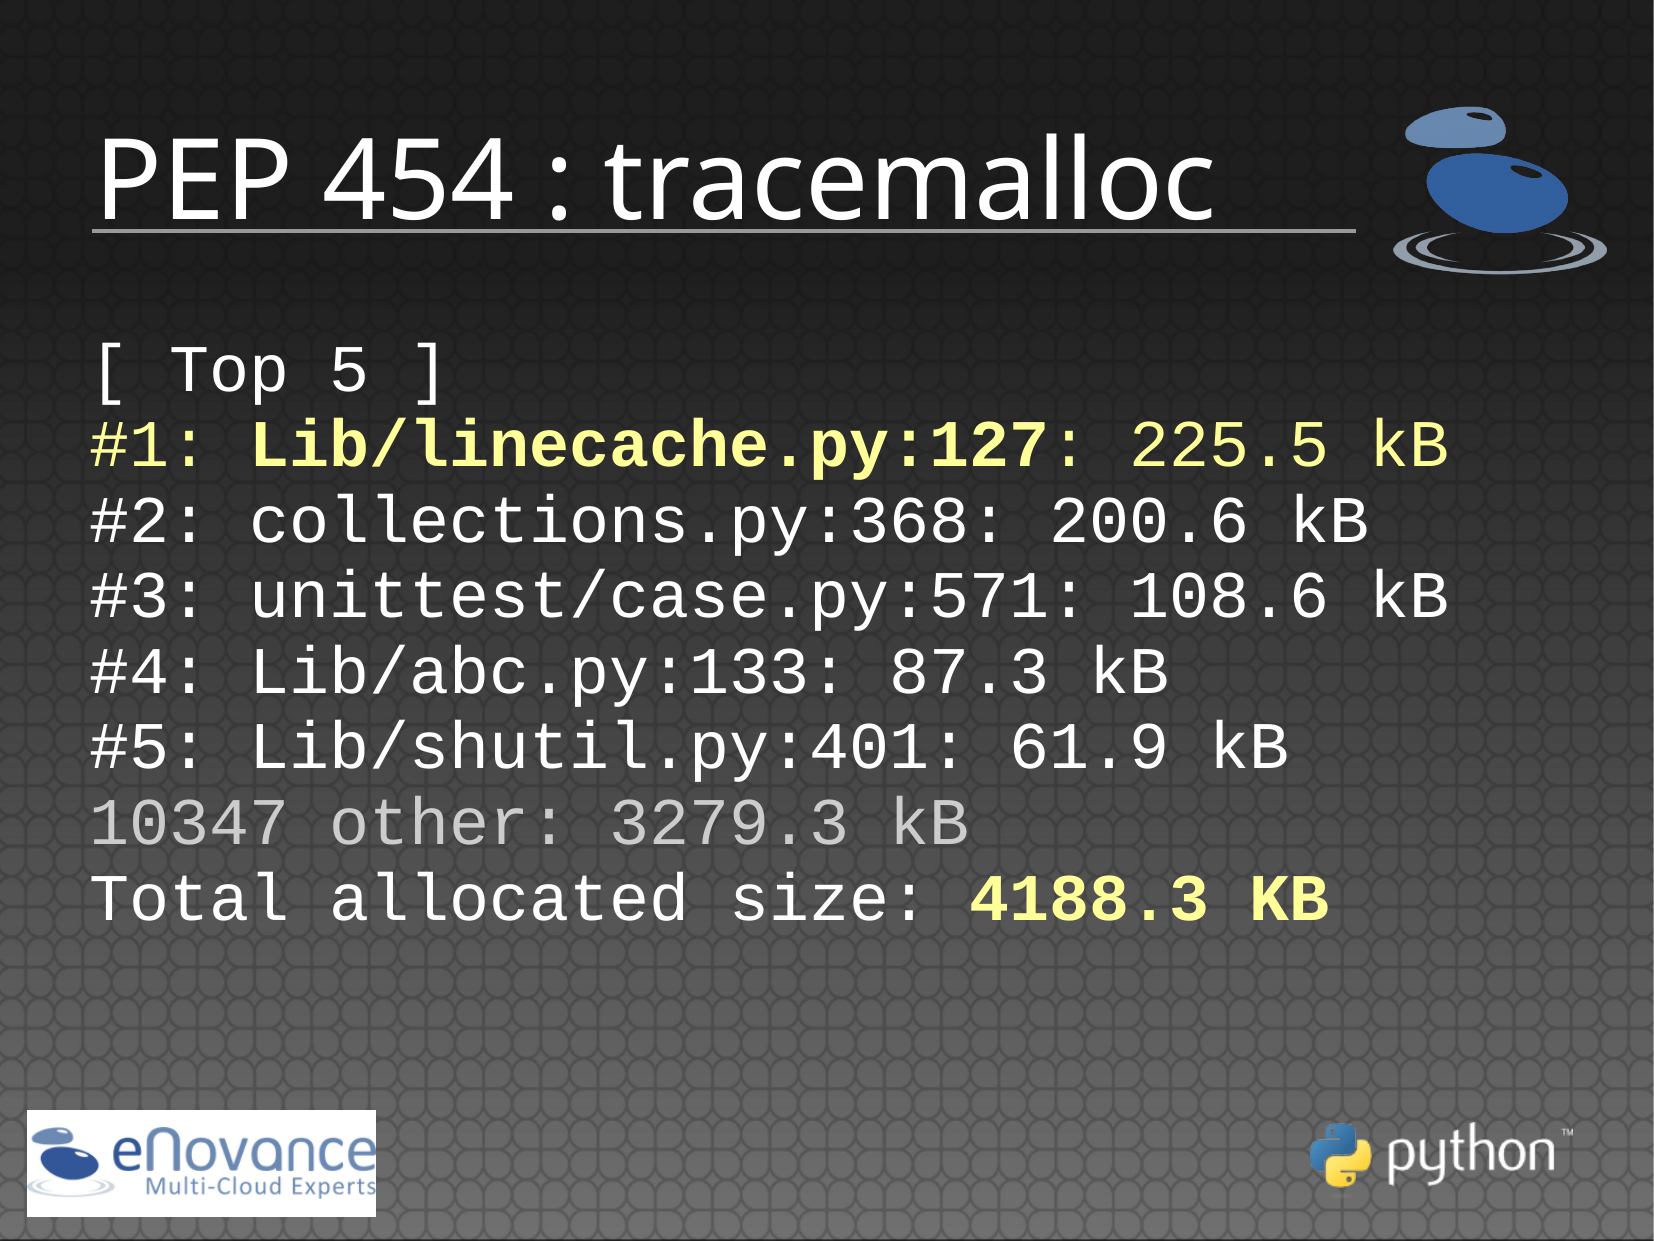

PEP 454 : tracemalloc
# [ Top 5 ] #1: Lib/linecache.py:127: 225.5 kB #2: collections.py:368: 200.6 kB #3: unittest/case.py:571: 108.6 kB #4: Lib/abc.py:133: 87.3 kB #5: Lib/shutil.py:401: 61.9 kB 10347 other: 3279.3 kB Total allocated size: 4188.3 KB